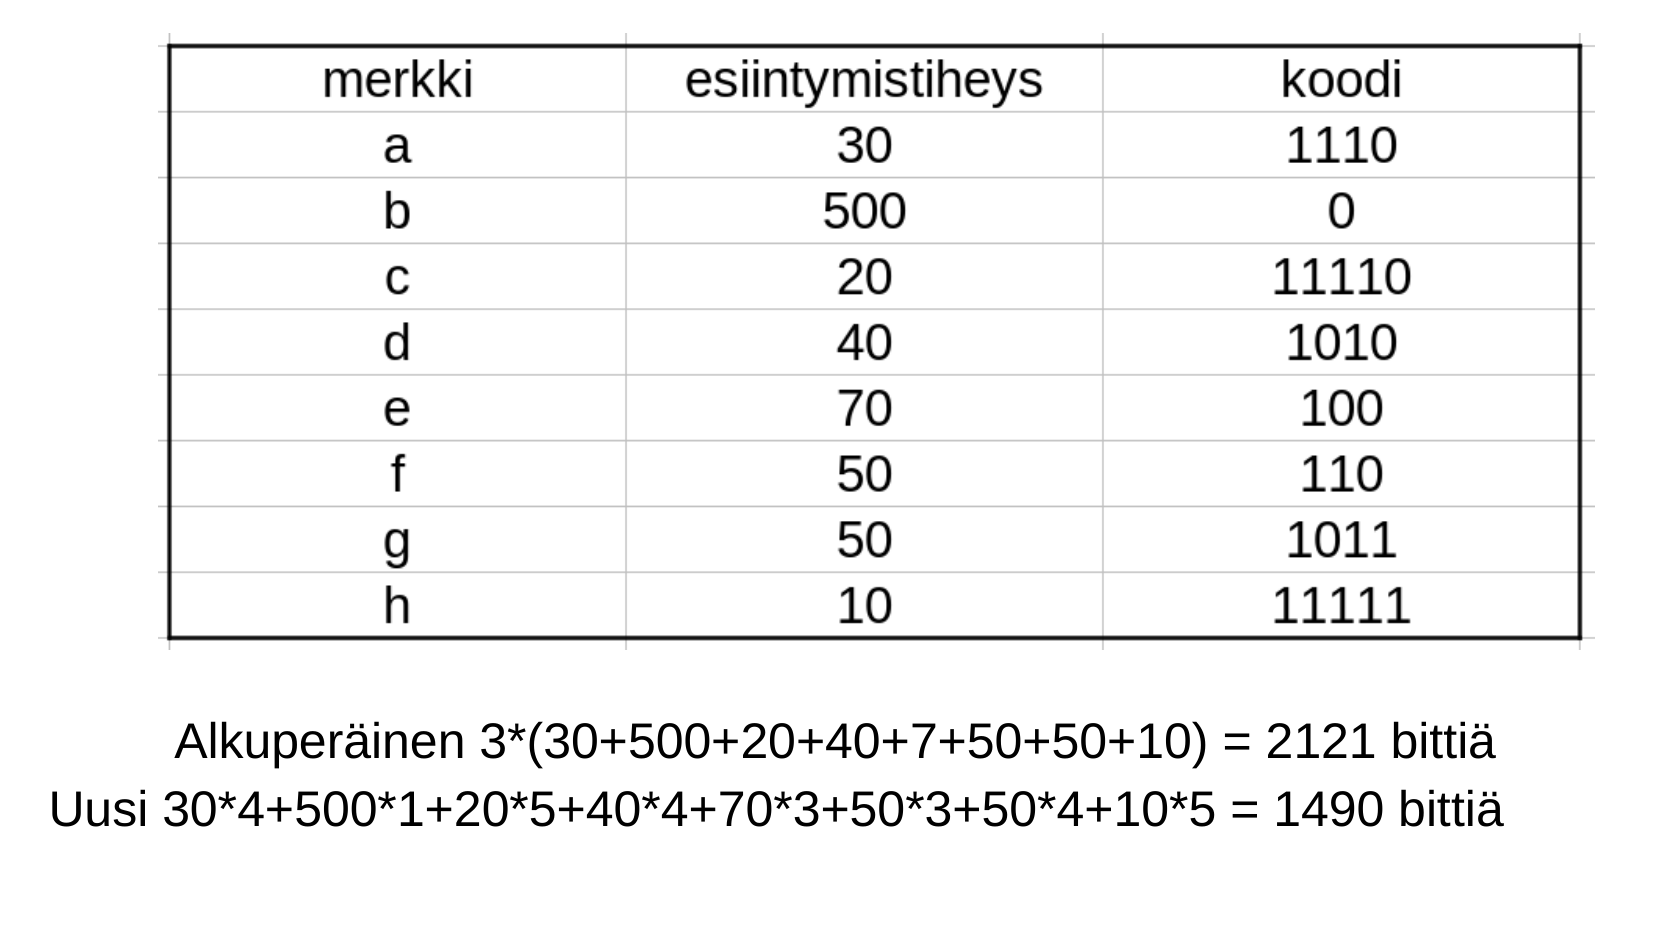

Alkuperäinen 3*(30+500+20+40+7+50+50+10) = 2121 bittiä
Uusi 30*4+500*1+20*5+40*4+70*3+50*3+50*4+10*5 = 1490 bittiä